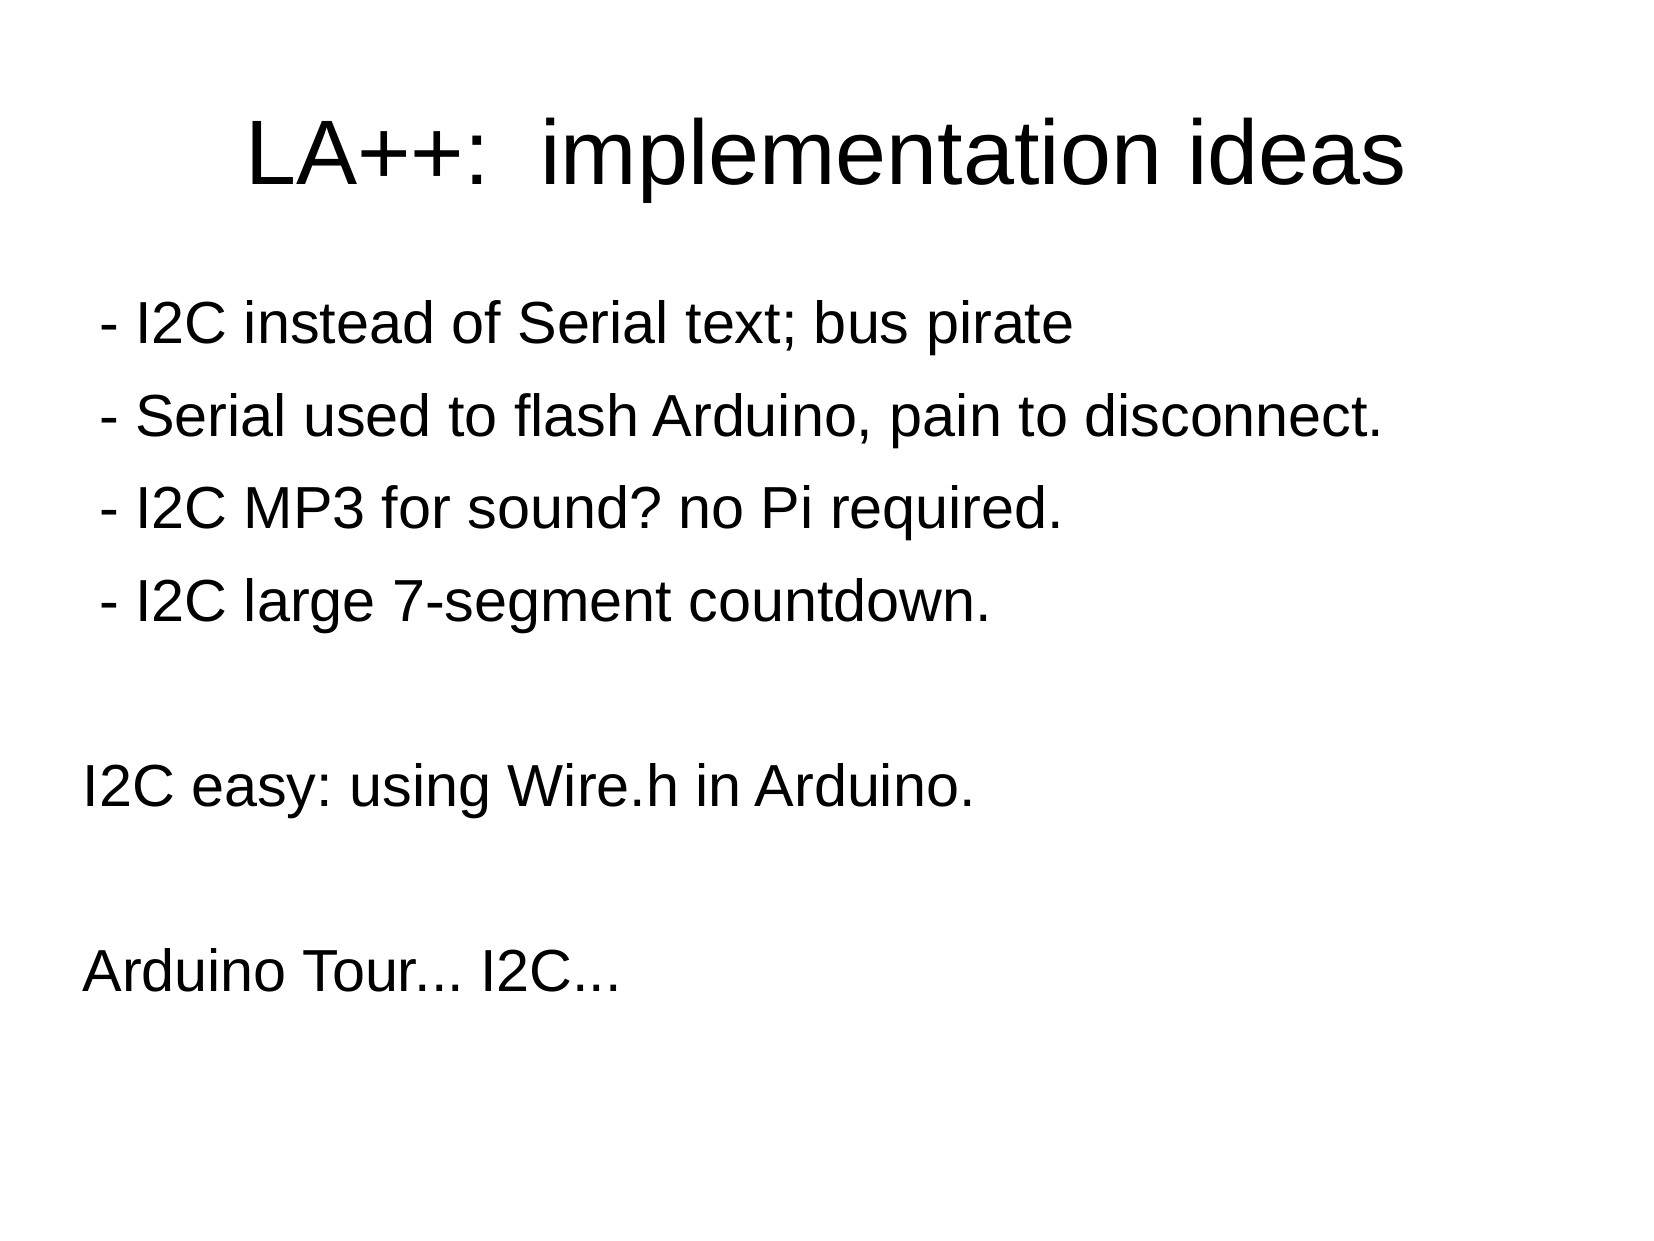

# LA++: implementation ideas
 - I2C instead of Serial text; bus pirate
 - Serial used to flash Arduino, pain to disconnect.
 - I2C MP3 for sound? no Pi required.
 - I2C large 7-segment countdown.
I2C easy: using Wire.h in Arduino.
Arduino Tour... I2C...